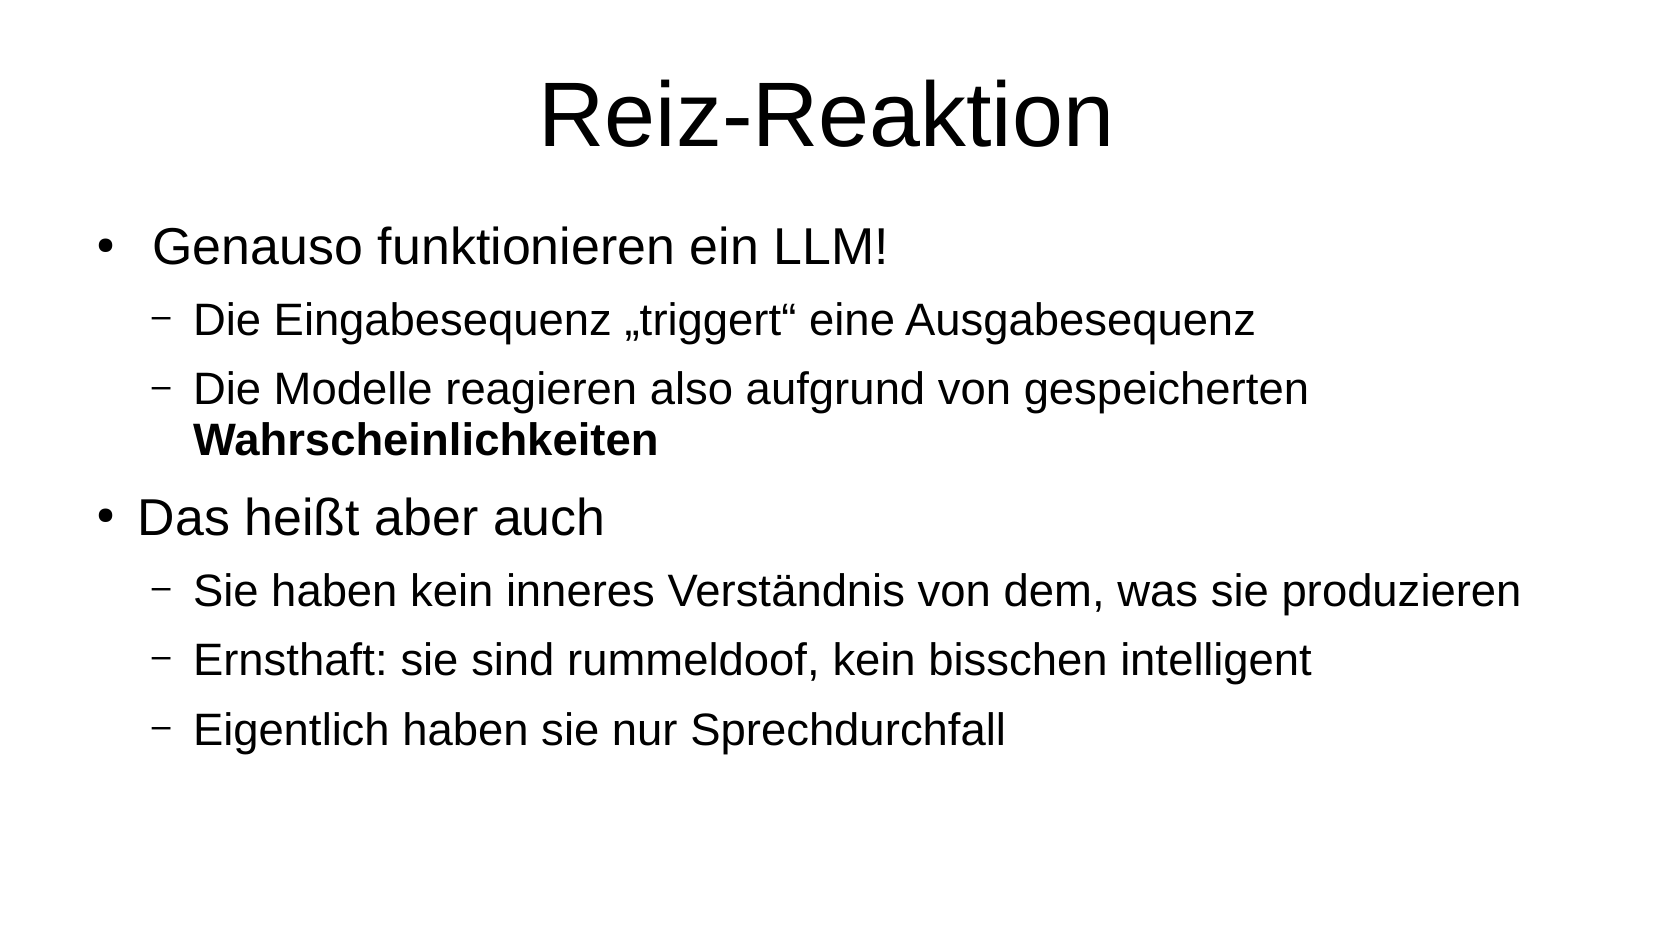

# Reiz-Reaktion
 Genauso funktionieren ein LLM!
Die Eingabesequenz „triggert“ eine Ausgabesequenz
Die Modelle reagieren also aufgrund von gespeicherten Wahrscheinlichkeiten
Das heißt aber auch
Sie haben kein inneres Verständnis von dem, was sie produzieren
Ernsthaft: sie sind rummeldoof, kein bisschen intelligent
Eigentlich haben sie nur Sprechdurchfall